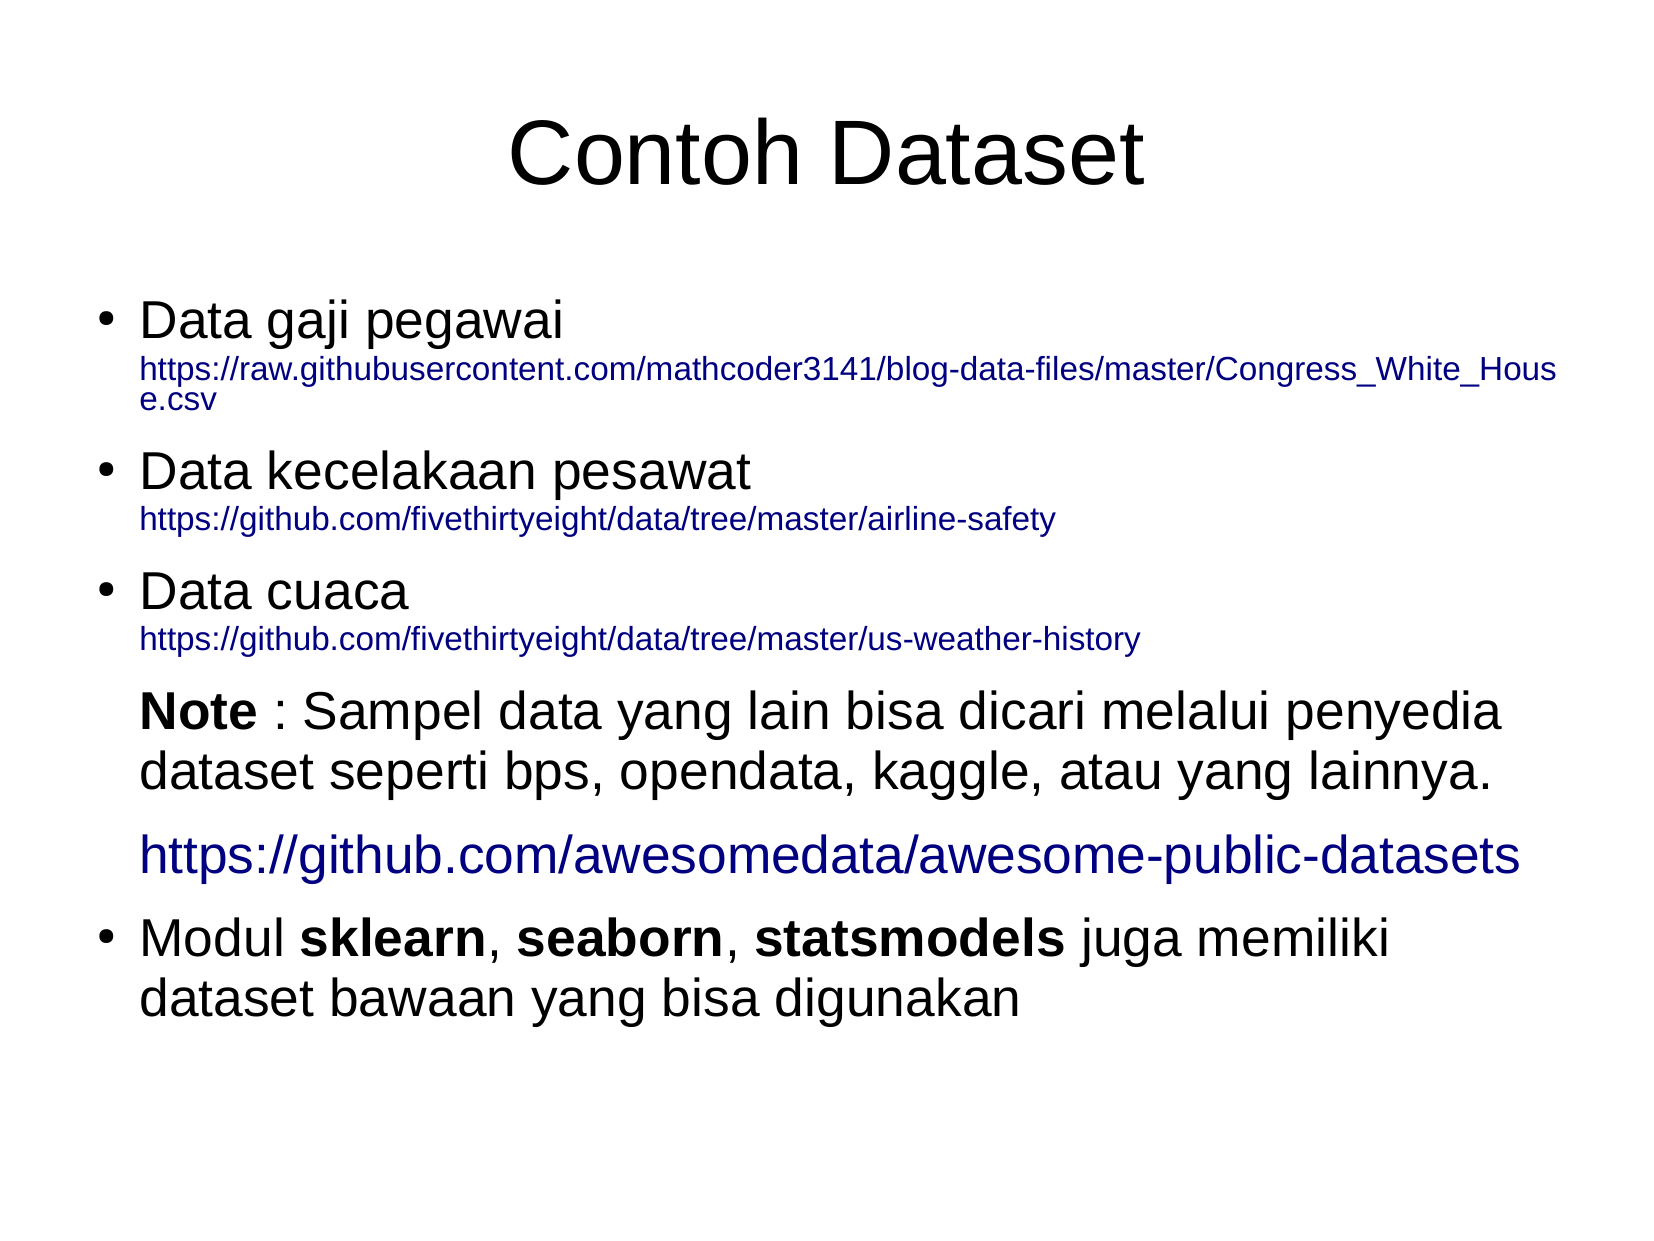

# Contoh Dataset
Data gaji pegawai
https://raw.githubusercontent.com/mathcoder3141/blog-data-files/master/Congress_White_House.csv
Data kecelakaan pesawathttps://github.com/fivethirtyeight/data/tree/master/airline-safety
Data cuaca
https://github.com/fivethirtyeight/data/tree/master/us-weather-history
Note : Sampel data yang lain bisa dicari melalui penyedia dataset seperti bps, opendata, kaggle, atau yang lainnya.
https://github.com/awesomedata/awesome-public-datasets
Modul sklearn, seaborn, statsmodels juga memiliki dataset bawaan yang bisa digunakan